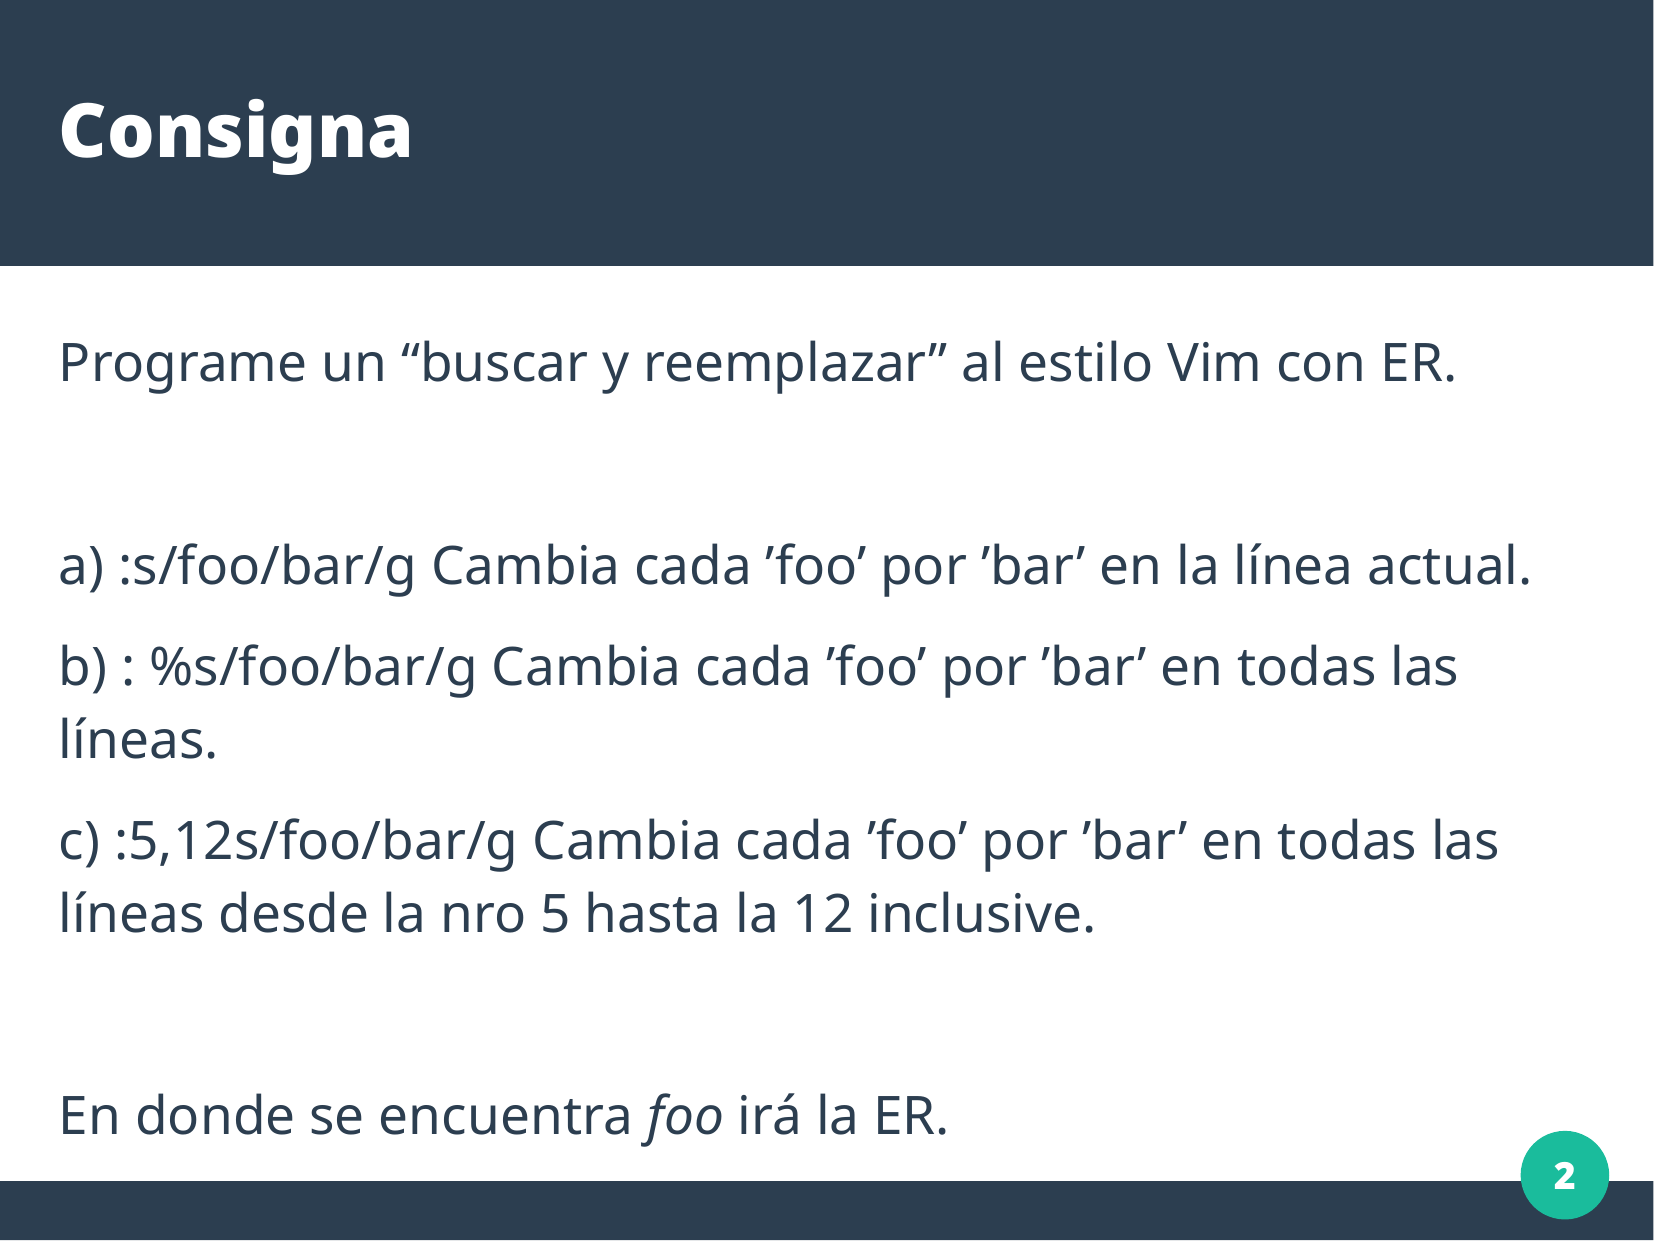

# Consigna
Programe un “buscar y reemplazar” al estilo Vim con ER.
a) :s/foo/bar/g Cambia cada ’foo’ por ’bar’ en la lı́nea actual.
b) : %s/foo/bar/g Cambia cada ’foo’ por ’bar’ en todas las lı́neas.
c) :5,12s/foo/bar/g Cambia cada ’foo’ por ’bar’ en todas las lı́neas desde la nro 5 hasta la 12 inclusive.
En donde se encuentra foo irá la ER.
2